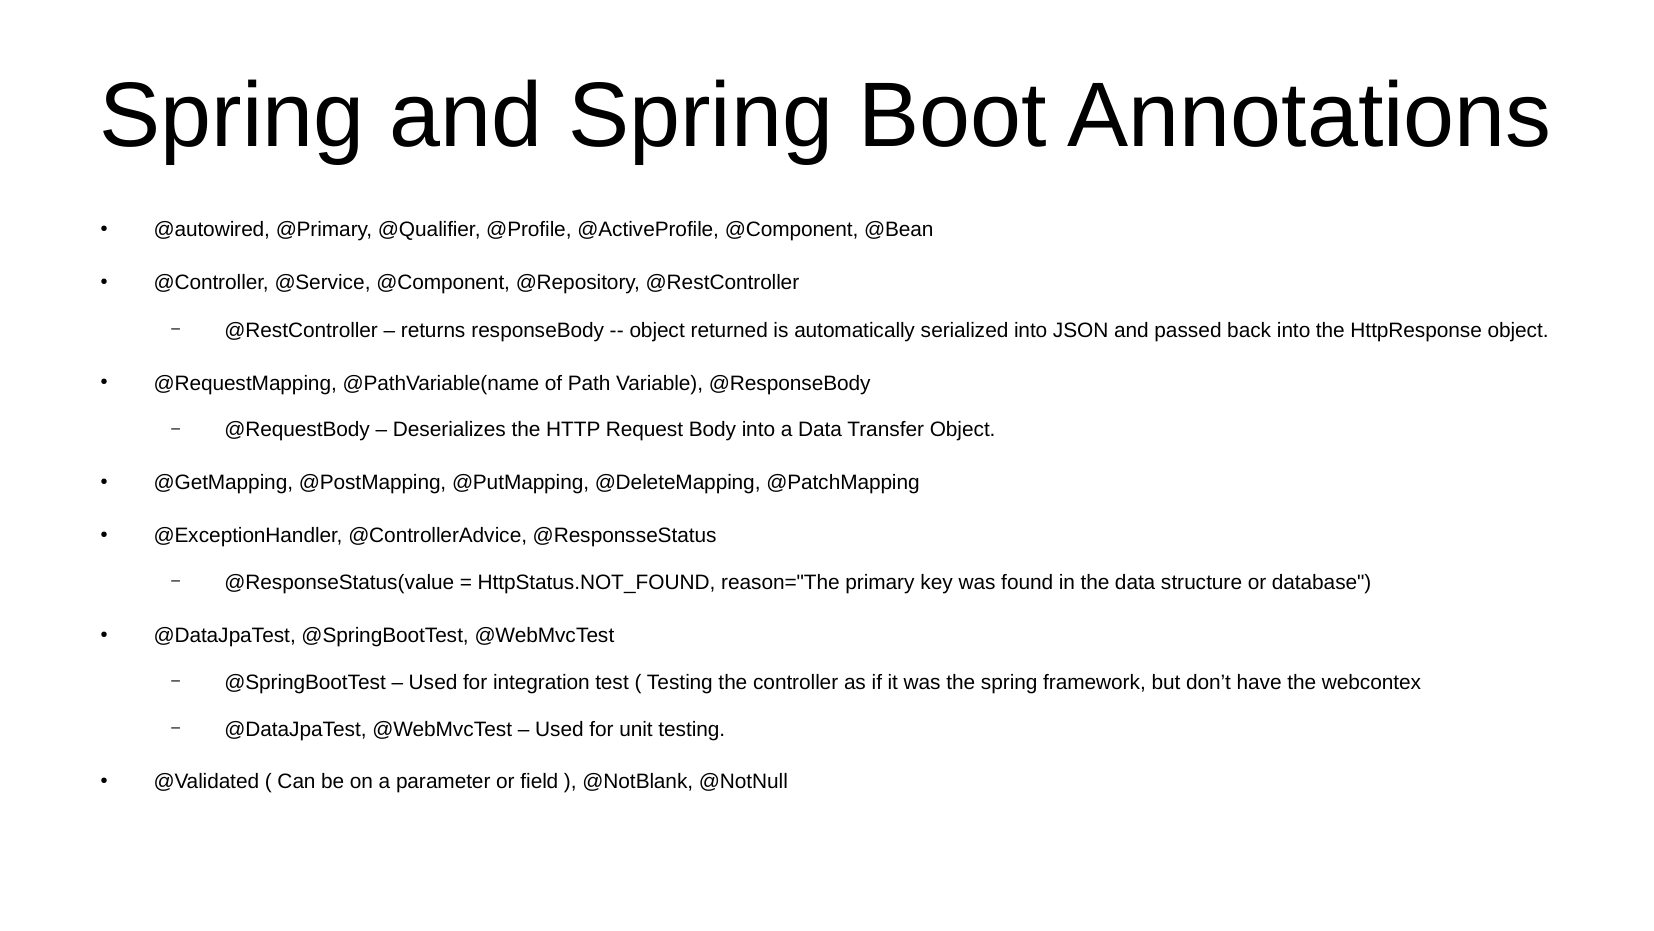

# Spring and Spring Boot Annotations
@autowired, @Primary, @Qualifier, @Profile, @ActiveProfile, @Component, @Bean
@Controller, @Service, @Component, @Repository, @RestController
@RestController – returns responseBody -- object returned is automatically serialized into JSON and passed back into the HttpResponse object.
@RequestMapping, @PathVariable(name of Path Variable), @ResponseBody
@RequestBody – Deserializes the HTTP Request Body into a Data Transfer Object.
@GetMapping, @PostMapping, @PutMapping, @DeleteMapping, @PatchMapping
@ExceptionHandler, @ControllerAdvice, @ResponsseStatus
@ResponseStatus(value = HttpStatus.NOT_FOUND, reason="The primary key was found in the data structure or database")
@DataJpaTest, @SpringBootTest, @WebMvcTest
@SpringBootTest – Used for integration test ( Testing the controller as if it was the spring framework, but don’t have the webcontex
@DataJpaTest, @WebMvcTest – Used for unit testing.
@Validated ( Can be on a parameter or field ), @NotBlank, @NotNull